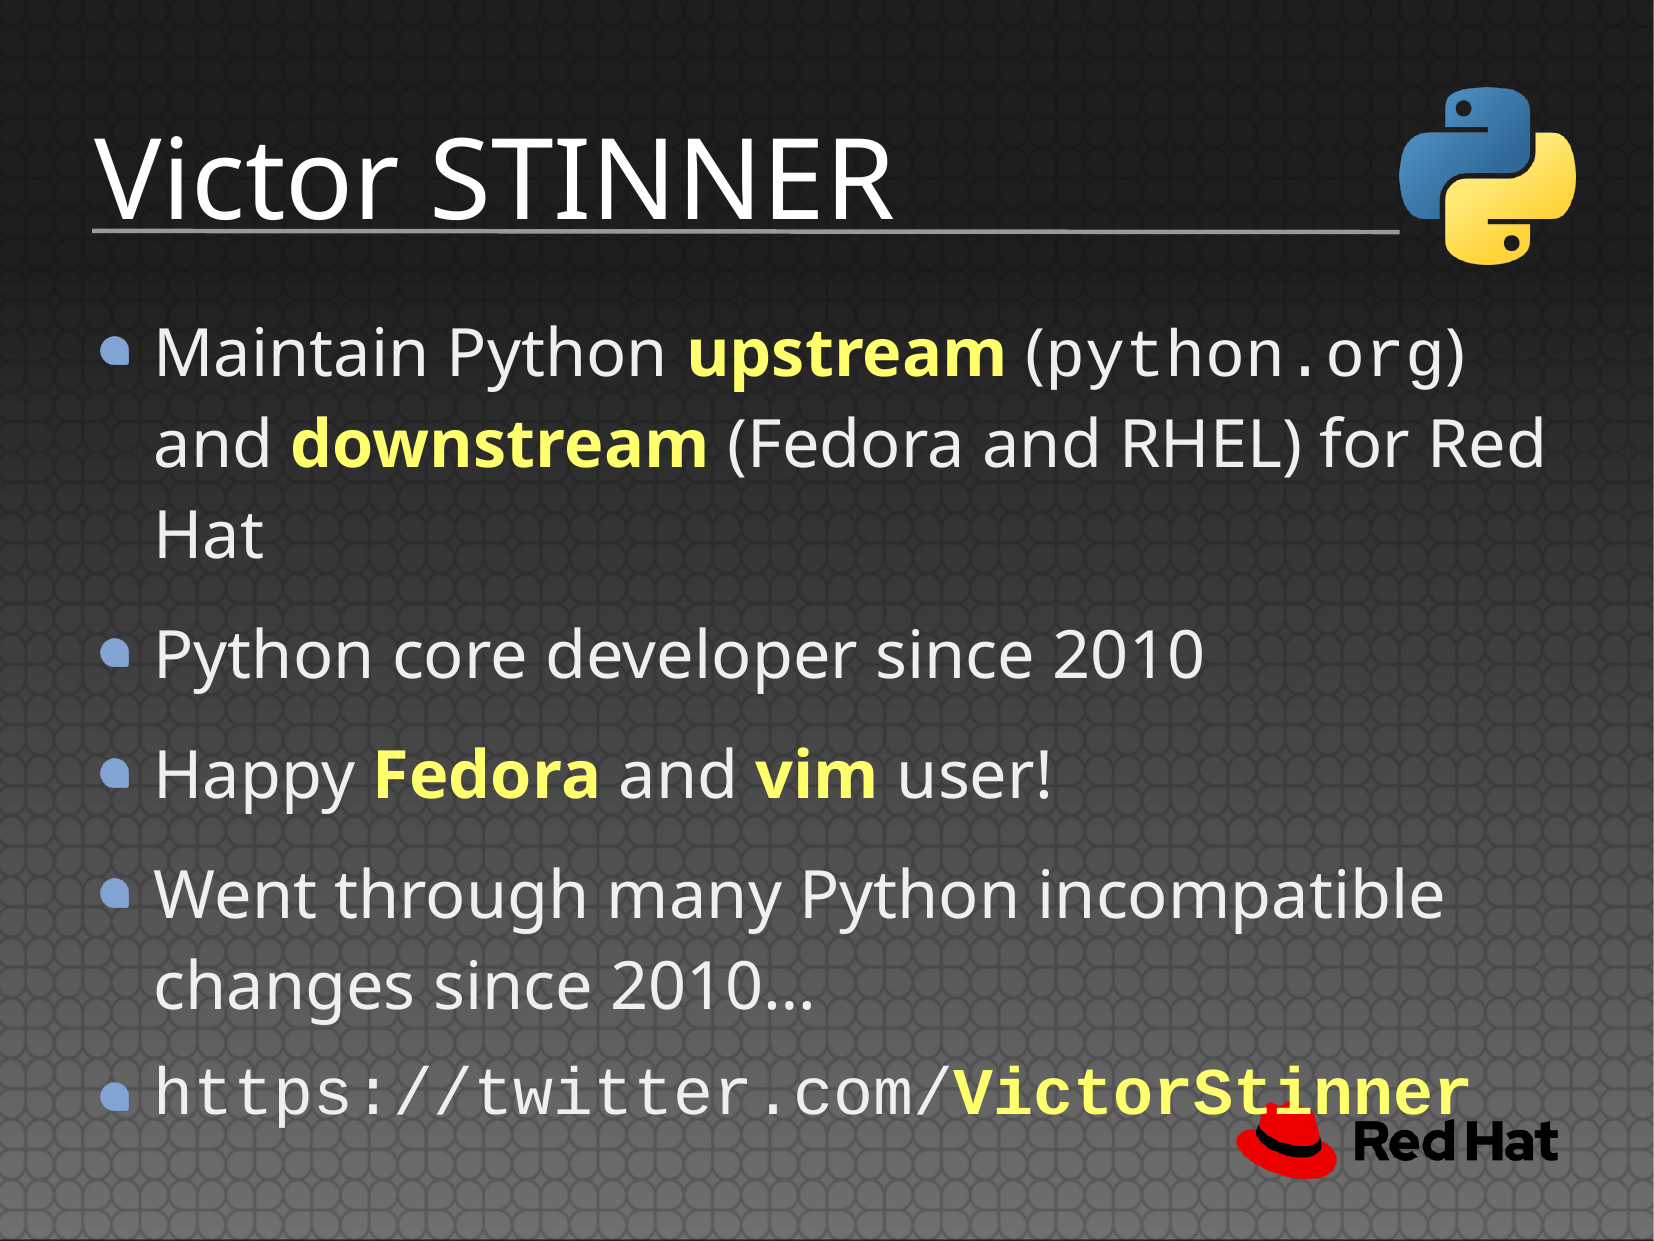

Victor STINNER
# Maintain Python upstream (python.org) and downstream (Fedora and RHEL) for Red Hat
Python core developer since 2010
Happy Fedora and vim user!
Went through many Python incompatible changes since 2010…
https://twitter.com/VictorStinner